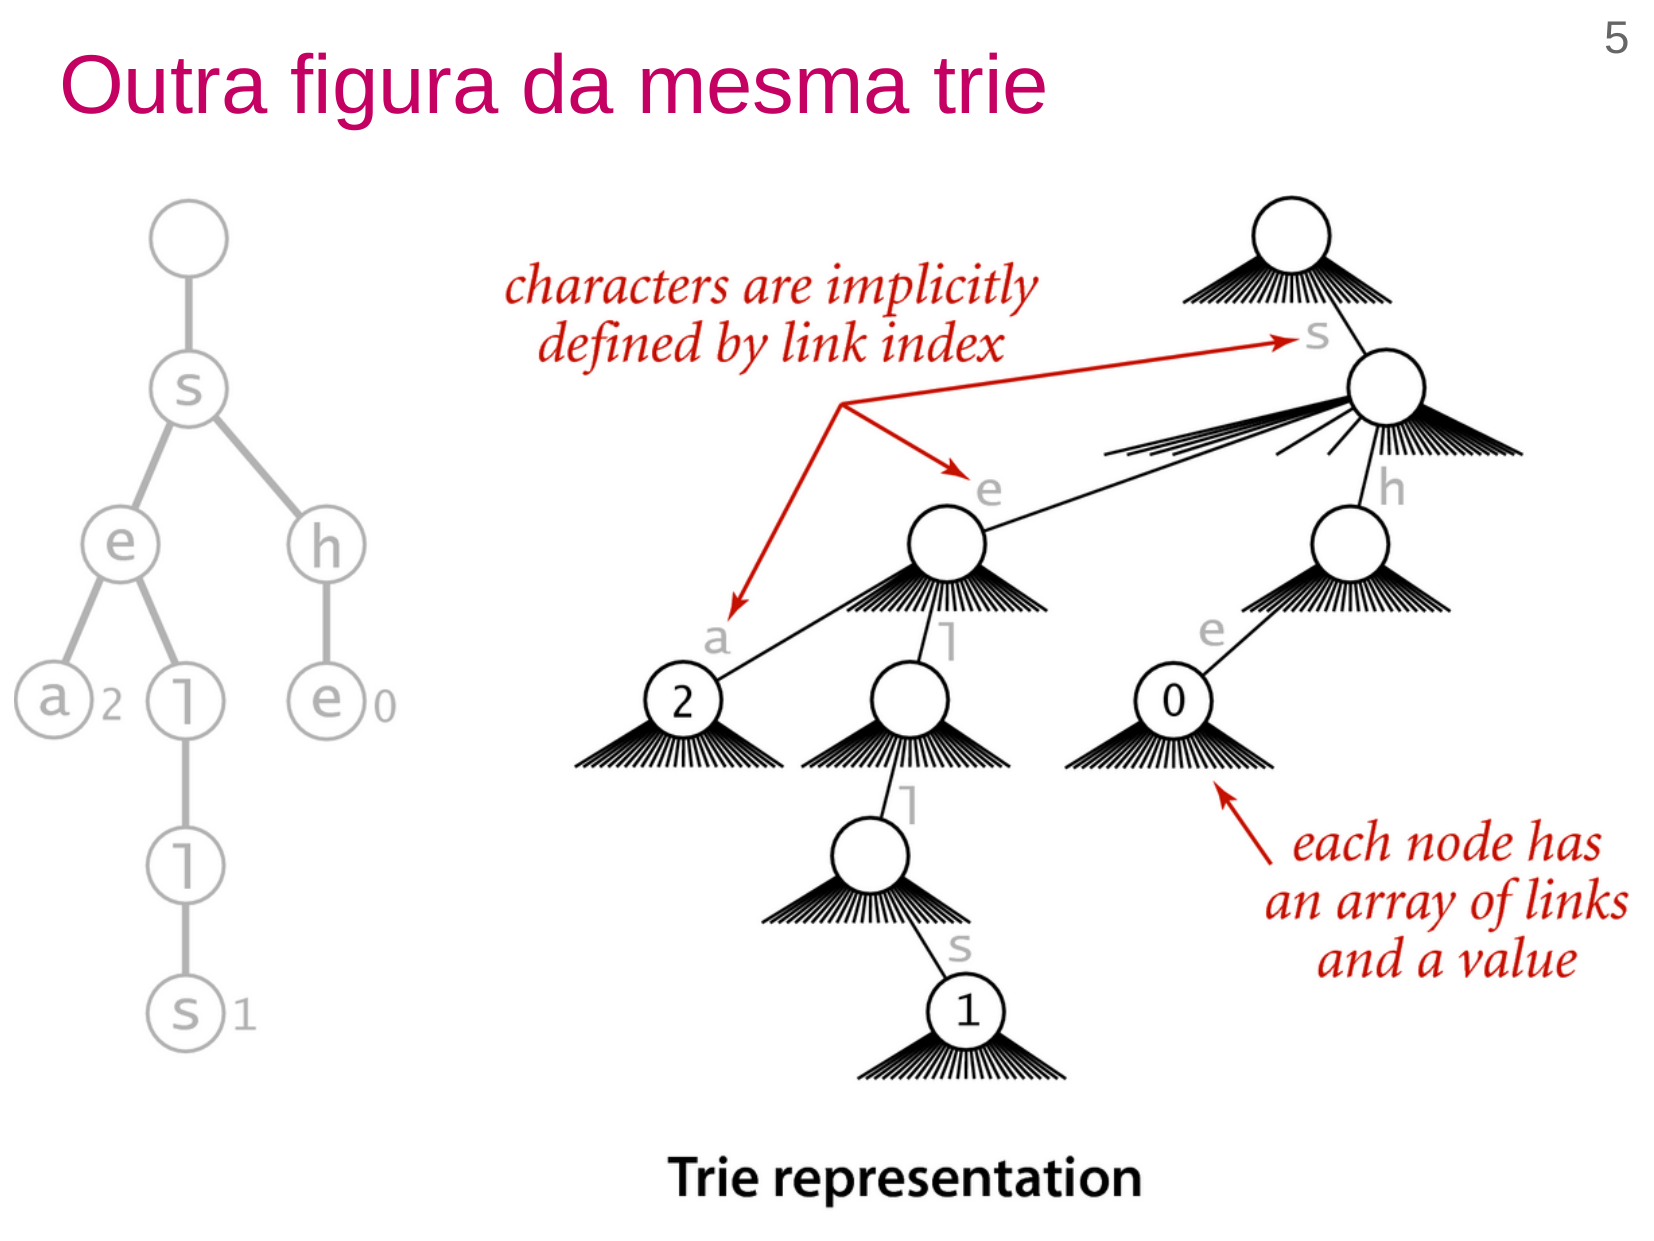

5
# Outra figura da mesma trie